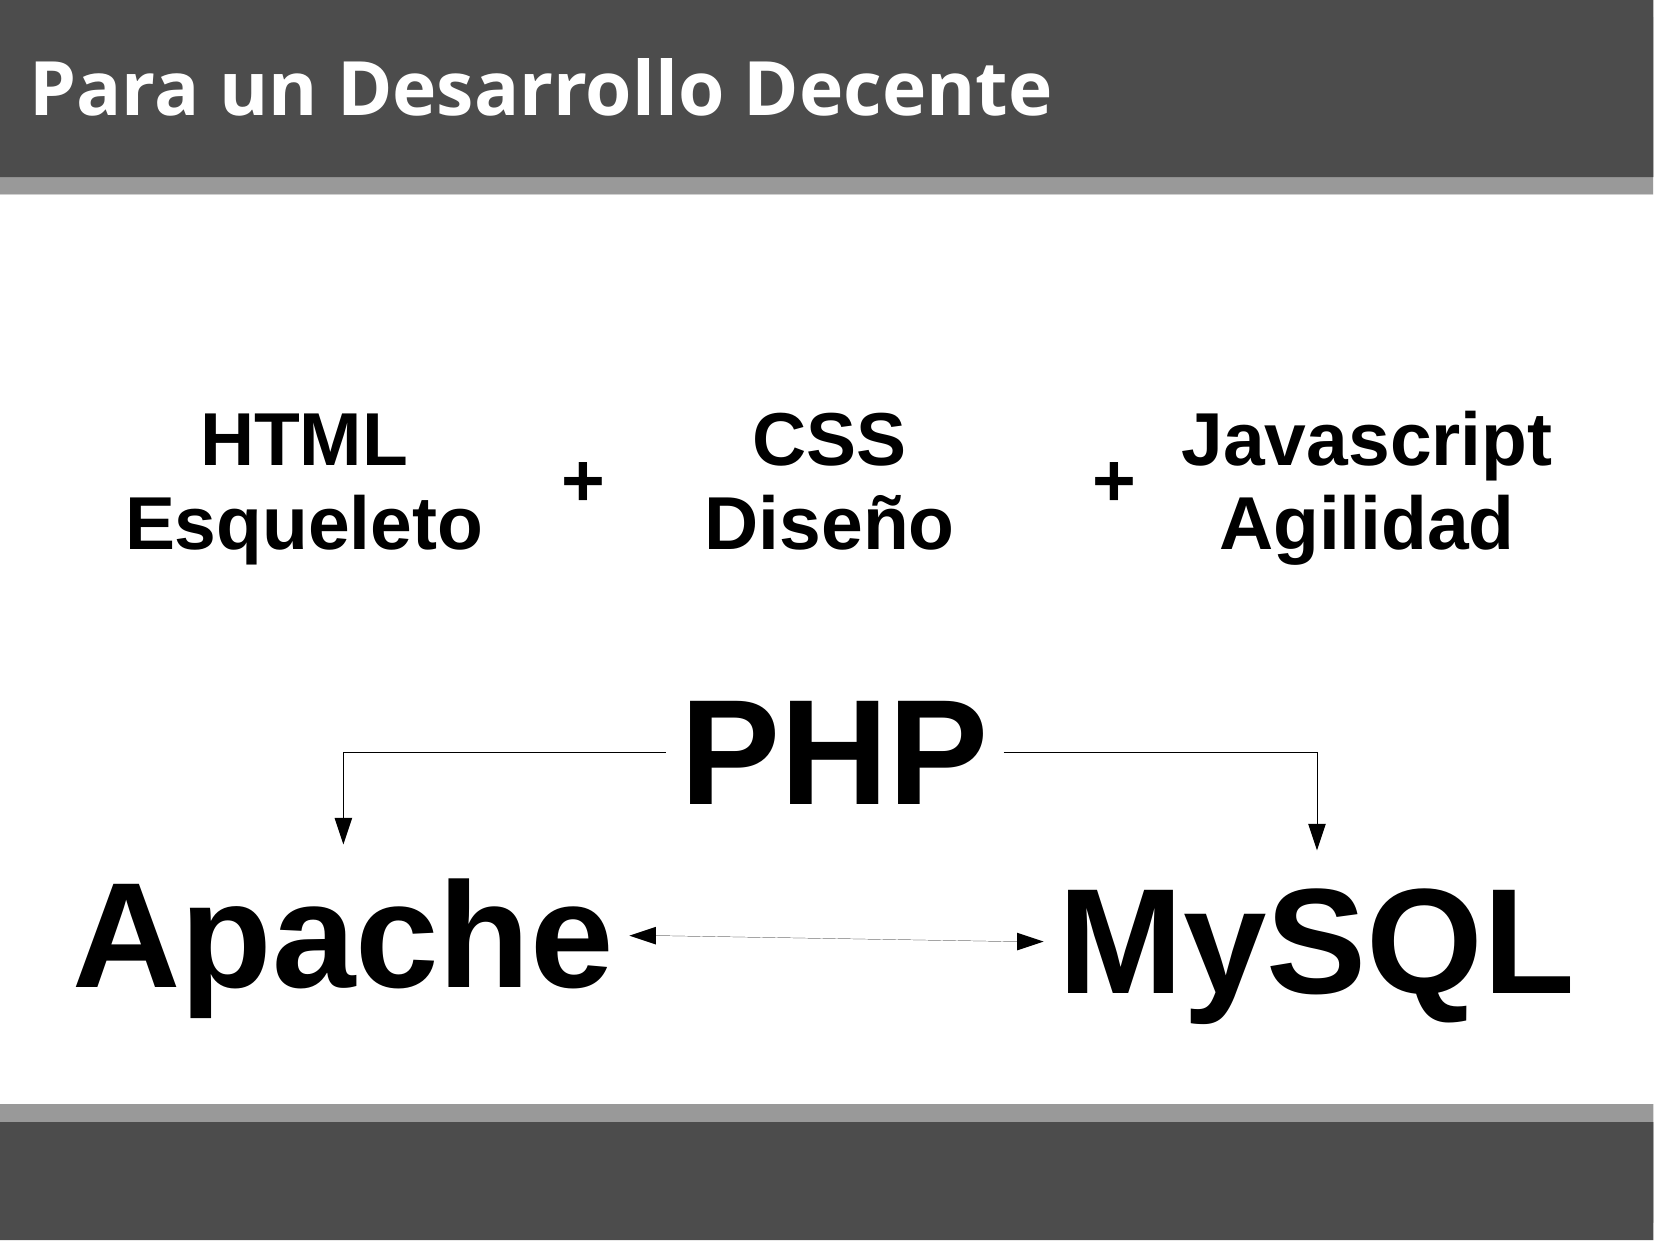

# Para un Desarrollo Decente
HTML
Esqueleto
CSS
Diseño
Javascript
Agilidad
+
+
PHP
Apache
MySQL